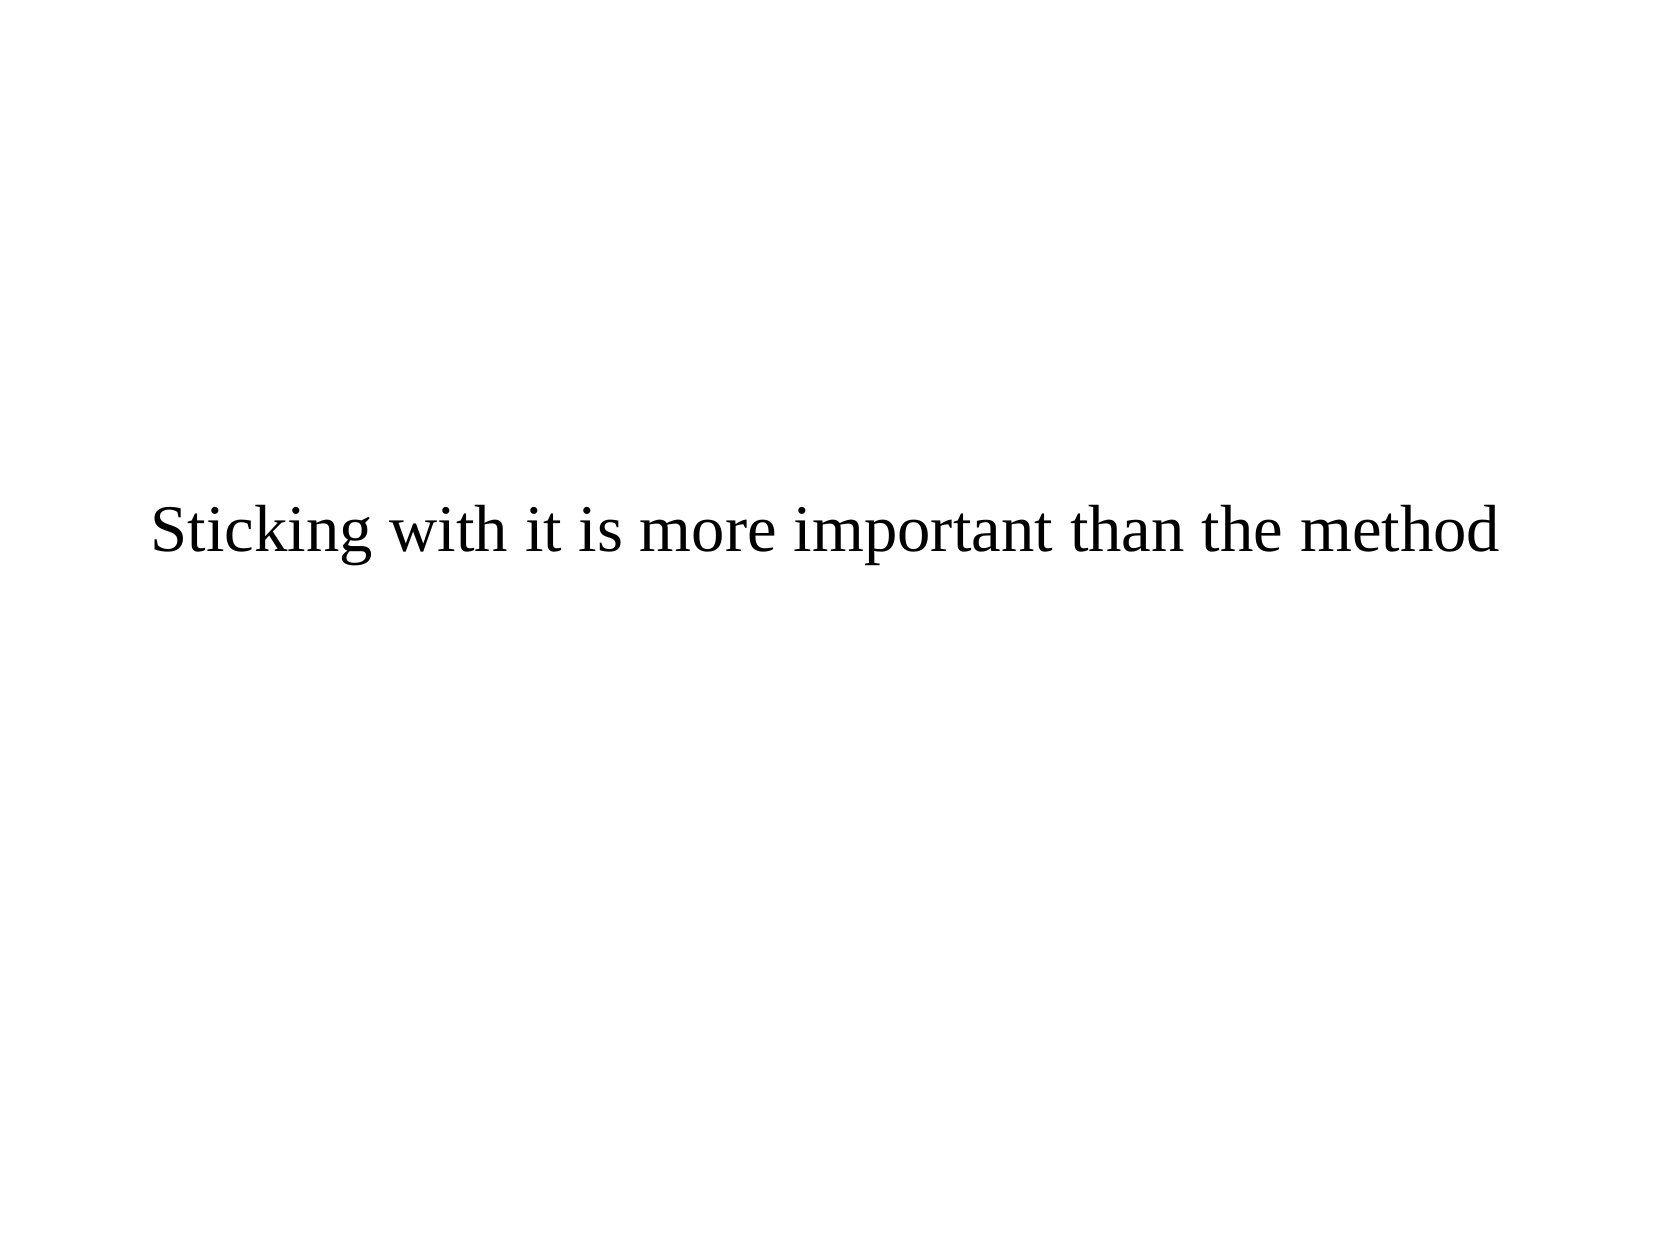

# Sticking with it is more important than the method